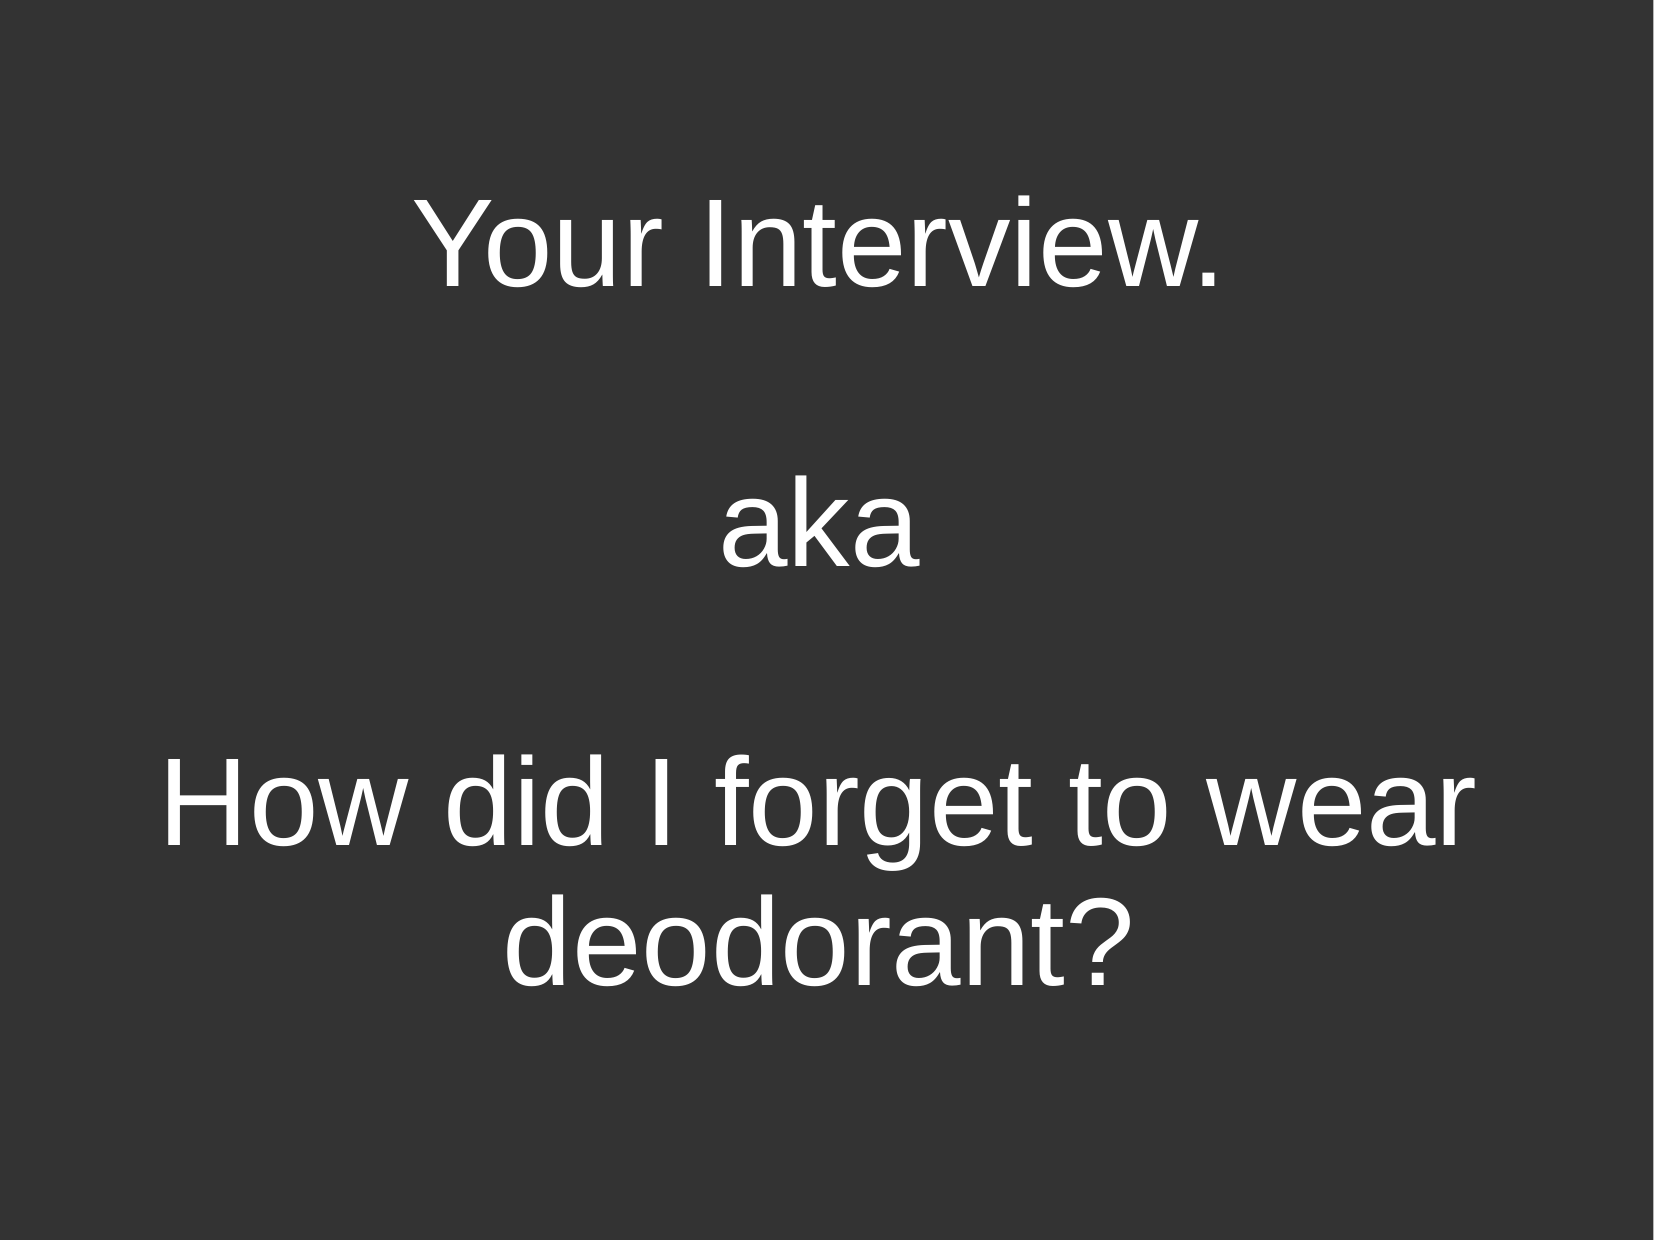

# Your Interview.
aka
How did I forget to wear deodorant?